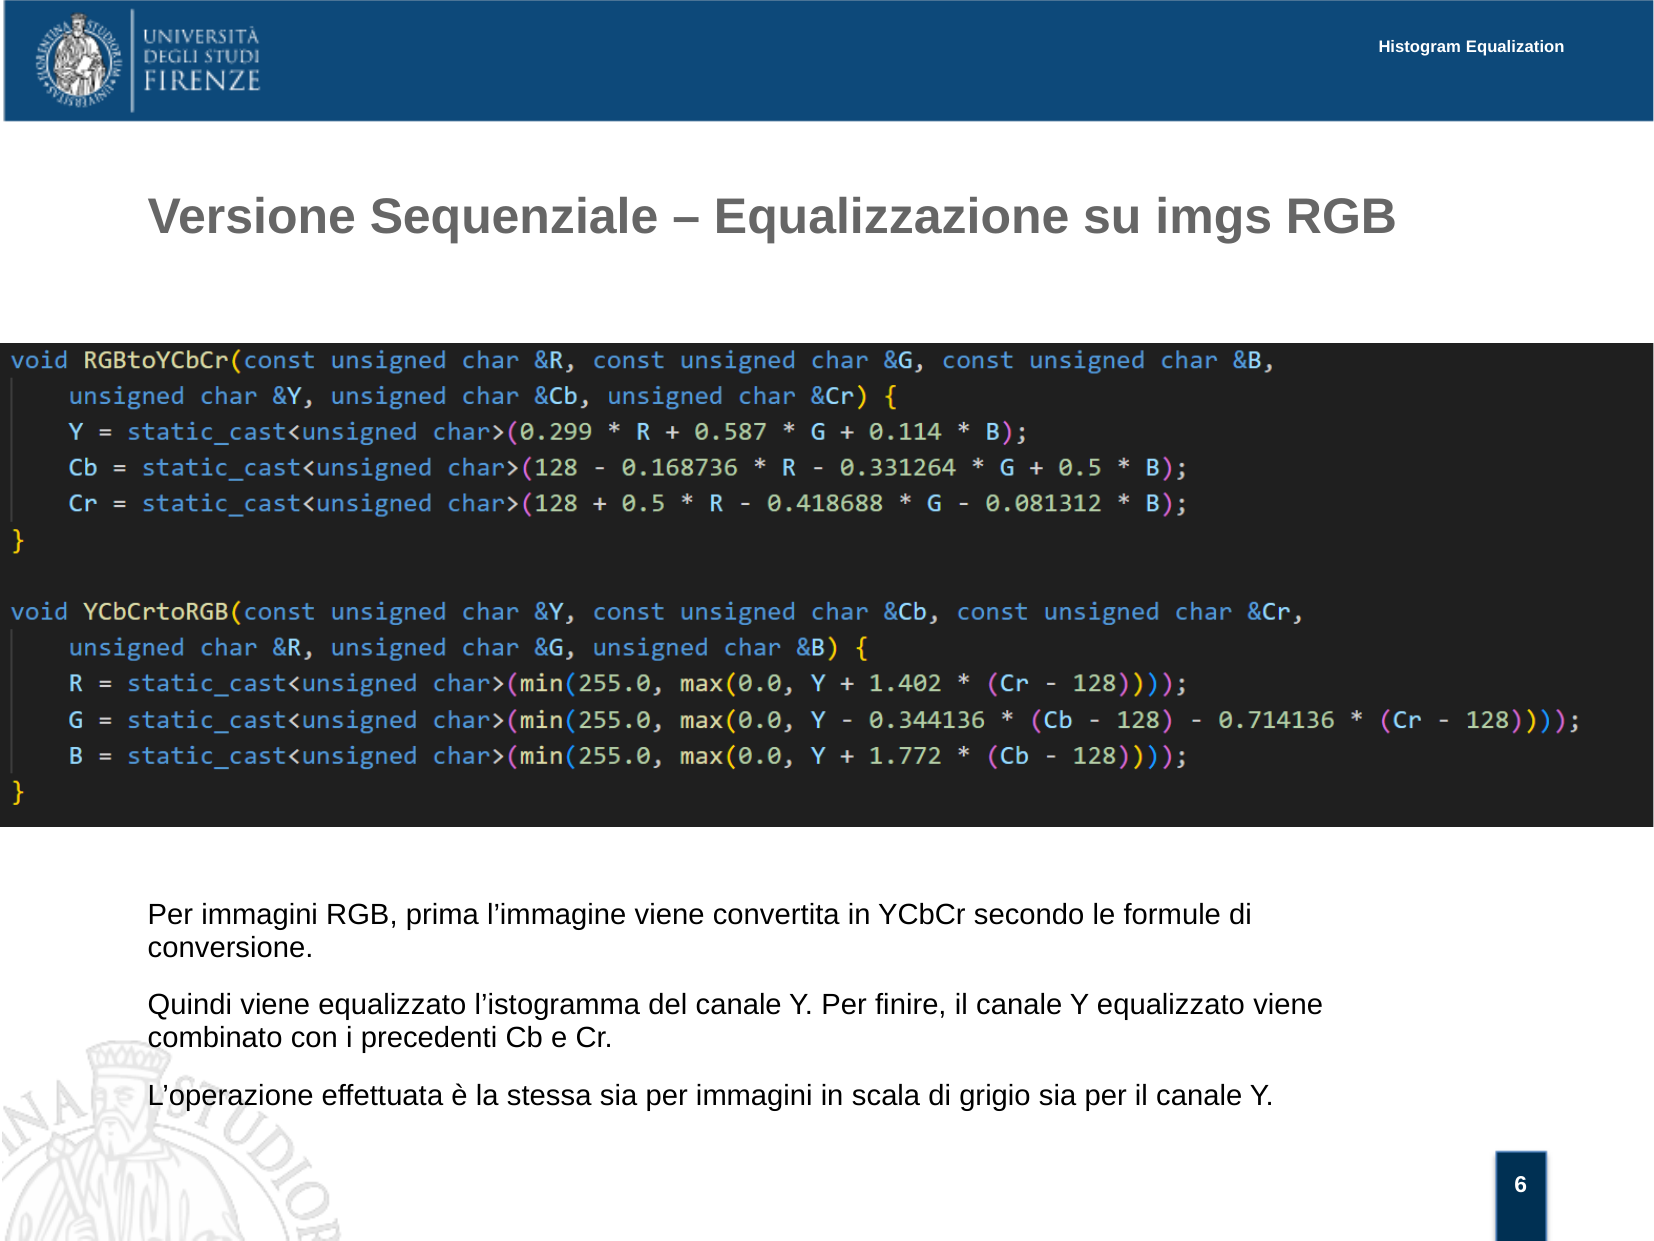

Histogram Equalization
Versione Sequenziale – Equalizzazione su imgs RGB
Per immagini RGB, prima l’immagine viene convertita in YCbCr secondo le formule di conversione.
Quindi viene equalizzato l’istogramma del canale Y. Per finire, il canale Y equalizzato viene combinato con i precedenti Cb e Cr.
L’operazione effettuata è la stessa sia per immagini in scala di grigio sia per il canale Y.
6